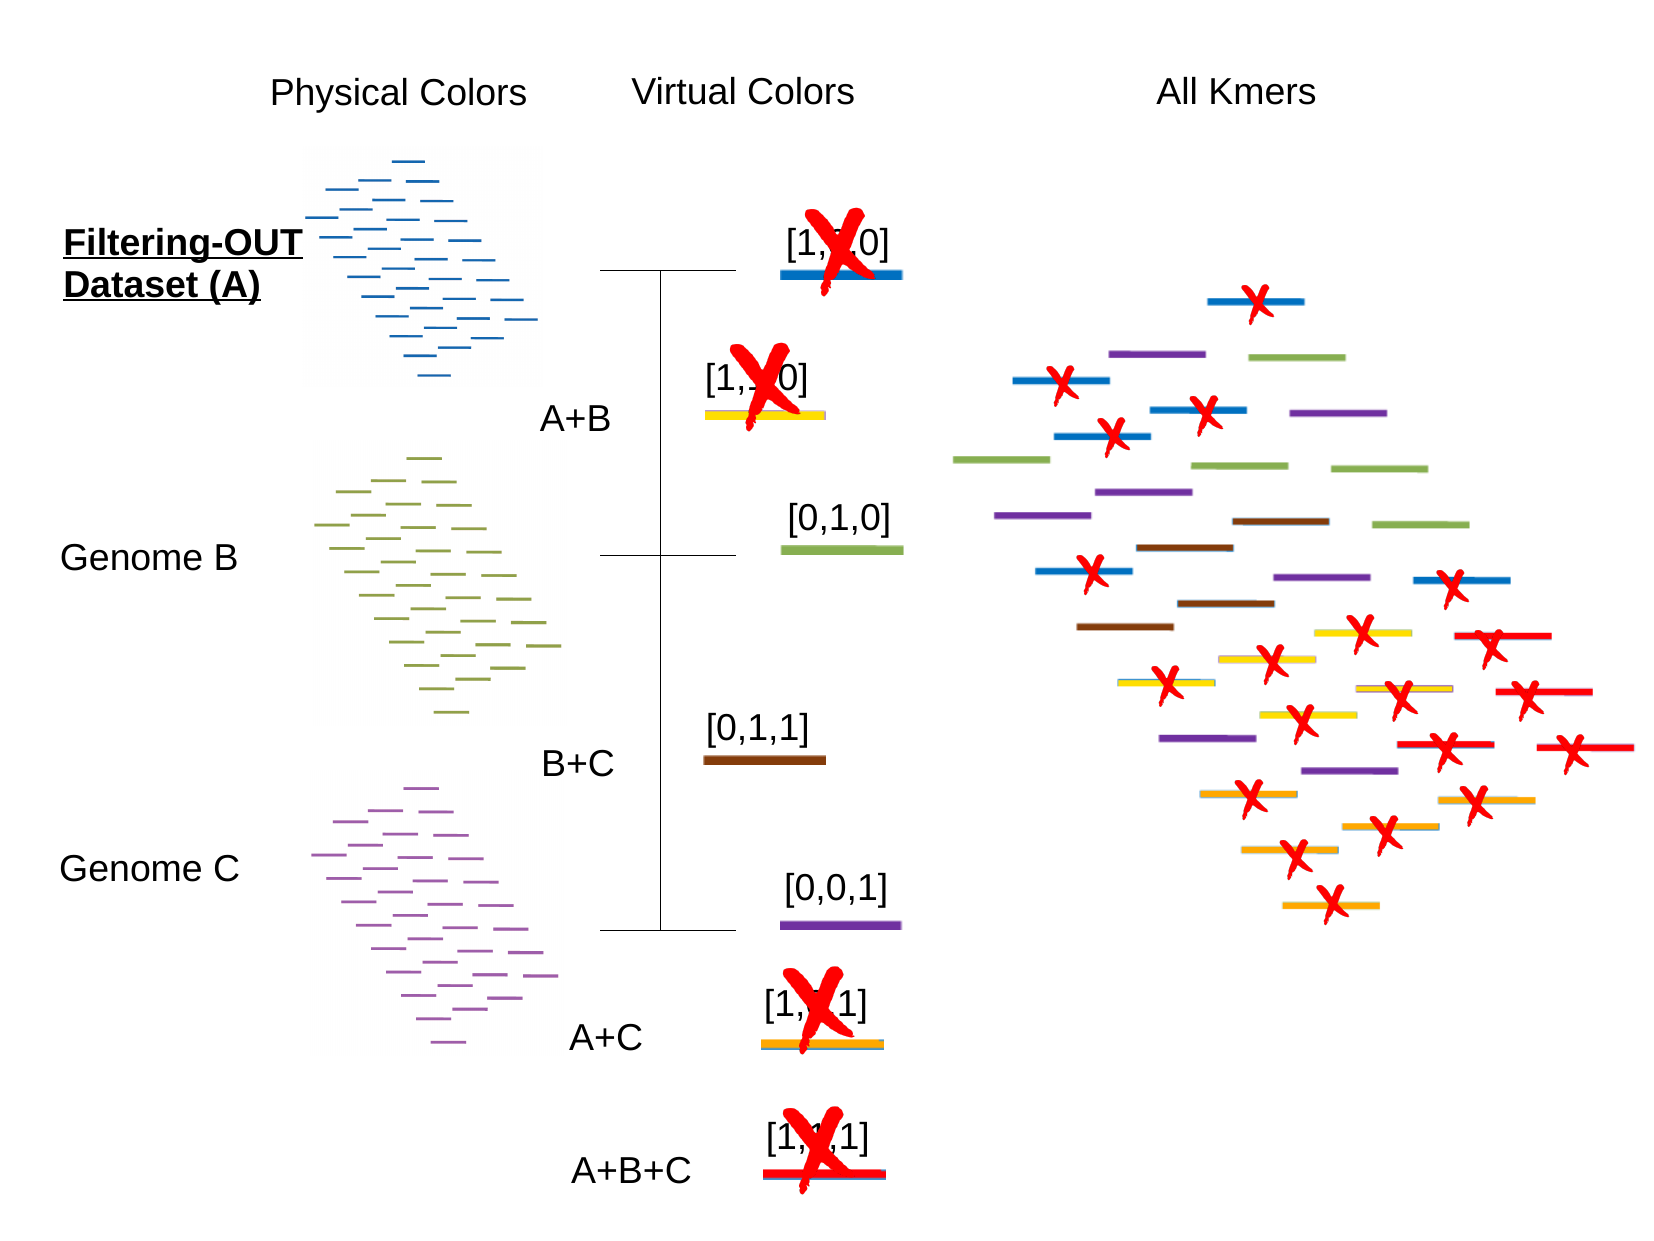

Virtual Colors
All Kmers
Physical Colors
Filtering-OUT
Dataset (A)
[1,0,0]
[1,1,0]
A+B
[0,1,0]
Genome B
[0,1,1]
B+C
Genome C
[0,0,1]
[1,0,1]
A+C
[1,1,1]
A+B+C